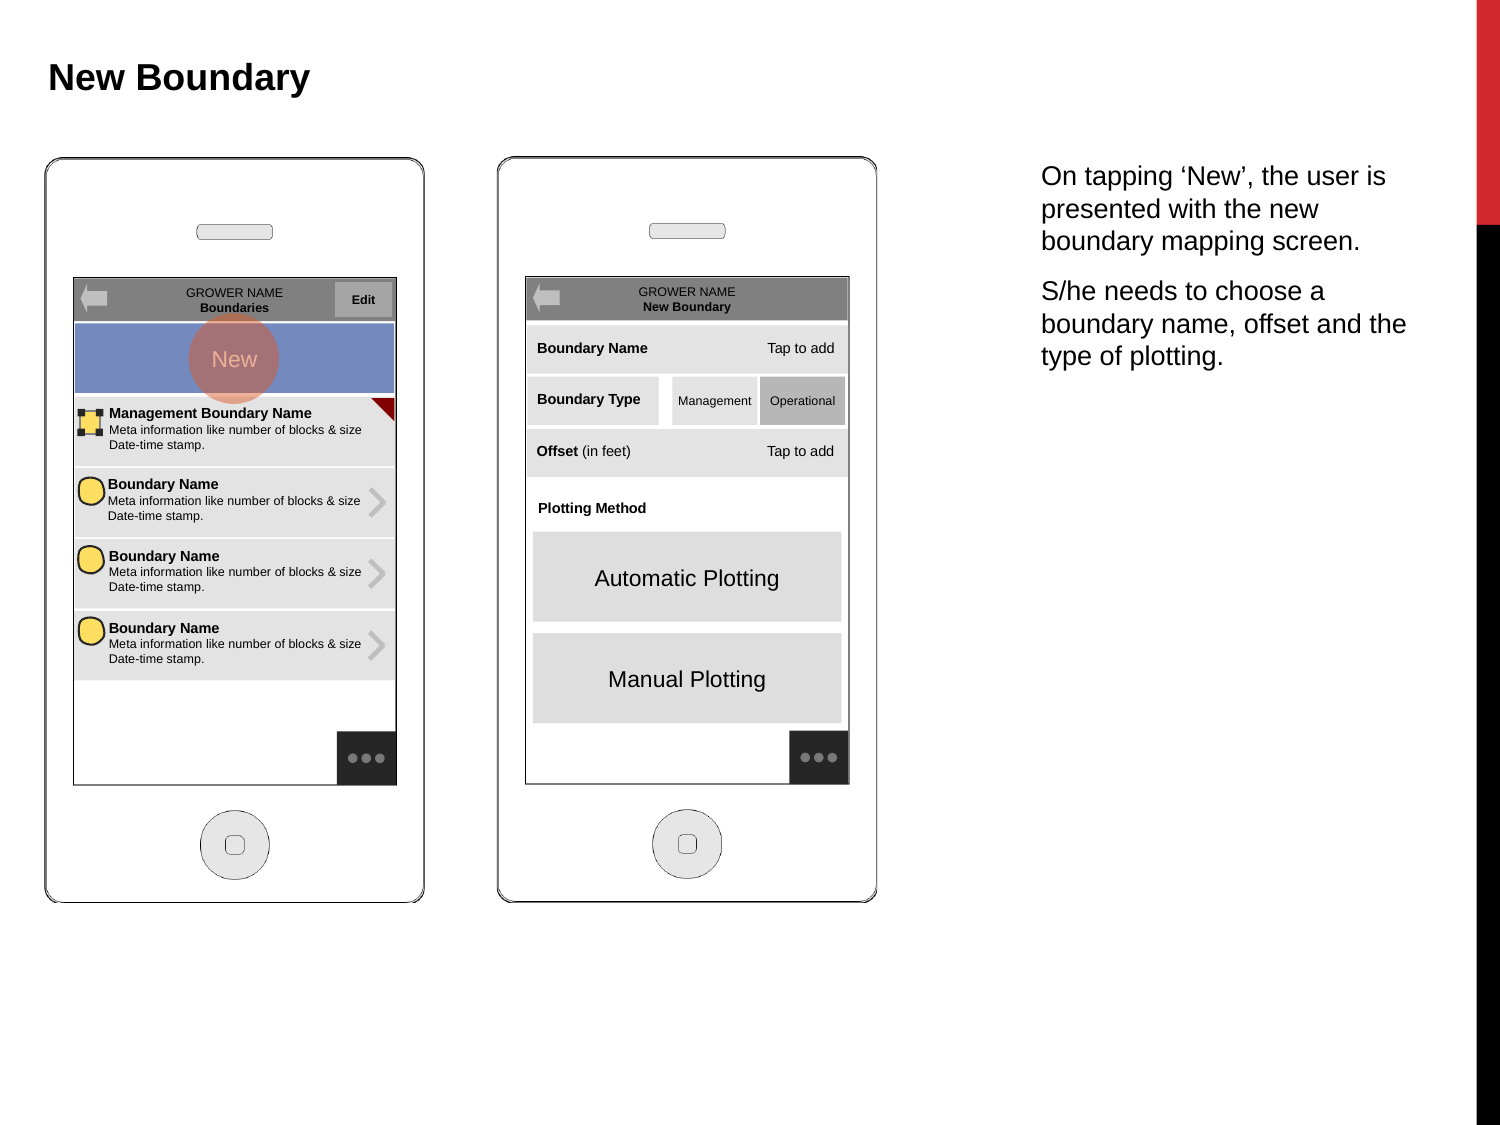

New Boundary
On tapping ‘New’, the user is presented with the new boundary mapping screen.
S/he needs to choose a boundary name, offset and the type of plotting.
GROWER NAME
New Boundary
Boundary Name
Tap to add
Boundary Type
Management
Operational
Offset (in feet)
Tap to add
Plotting Method
Automatic Plotting
Manual Plotting
GROWER NAME
Boundaries
Edit
New
Management Boundary Name
Meta information like number of blocks & size
Date-time stamp.
Boundary Name
Meta information like number of blocks & size
Date-time stamp.
Boundary Name
Meta information like number of blocks & size
Date-time stamp.
Boundary Name
Meta information like number of blocks & size
Date-time stamp.